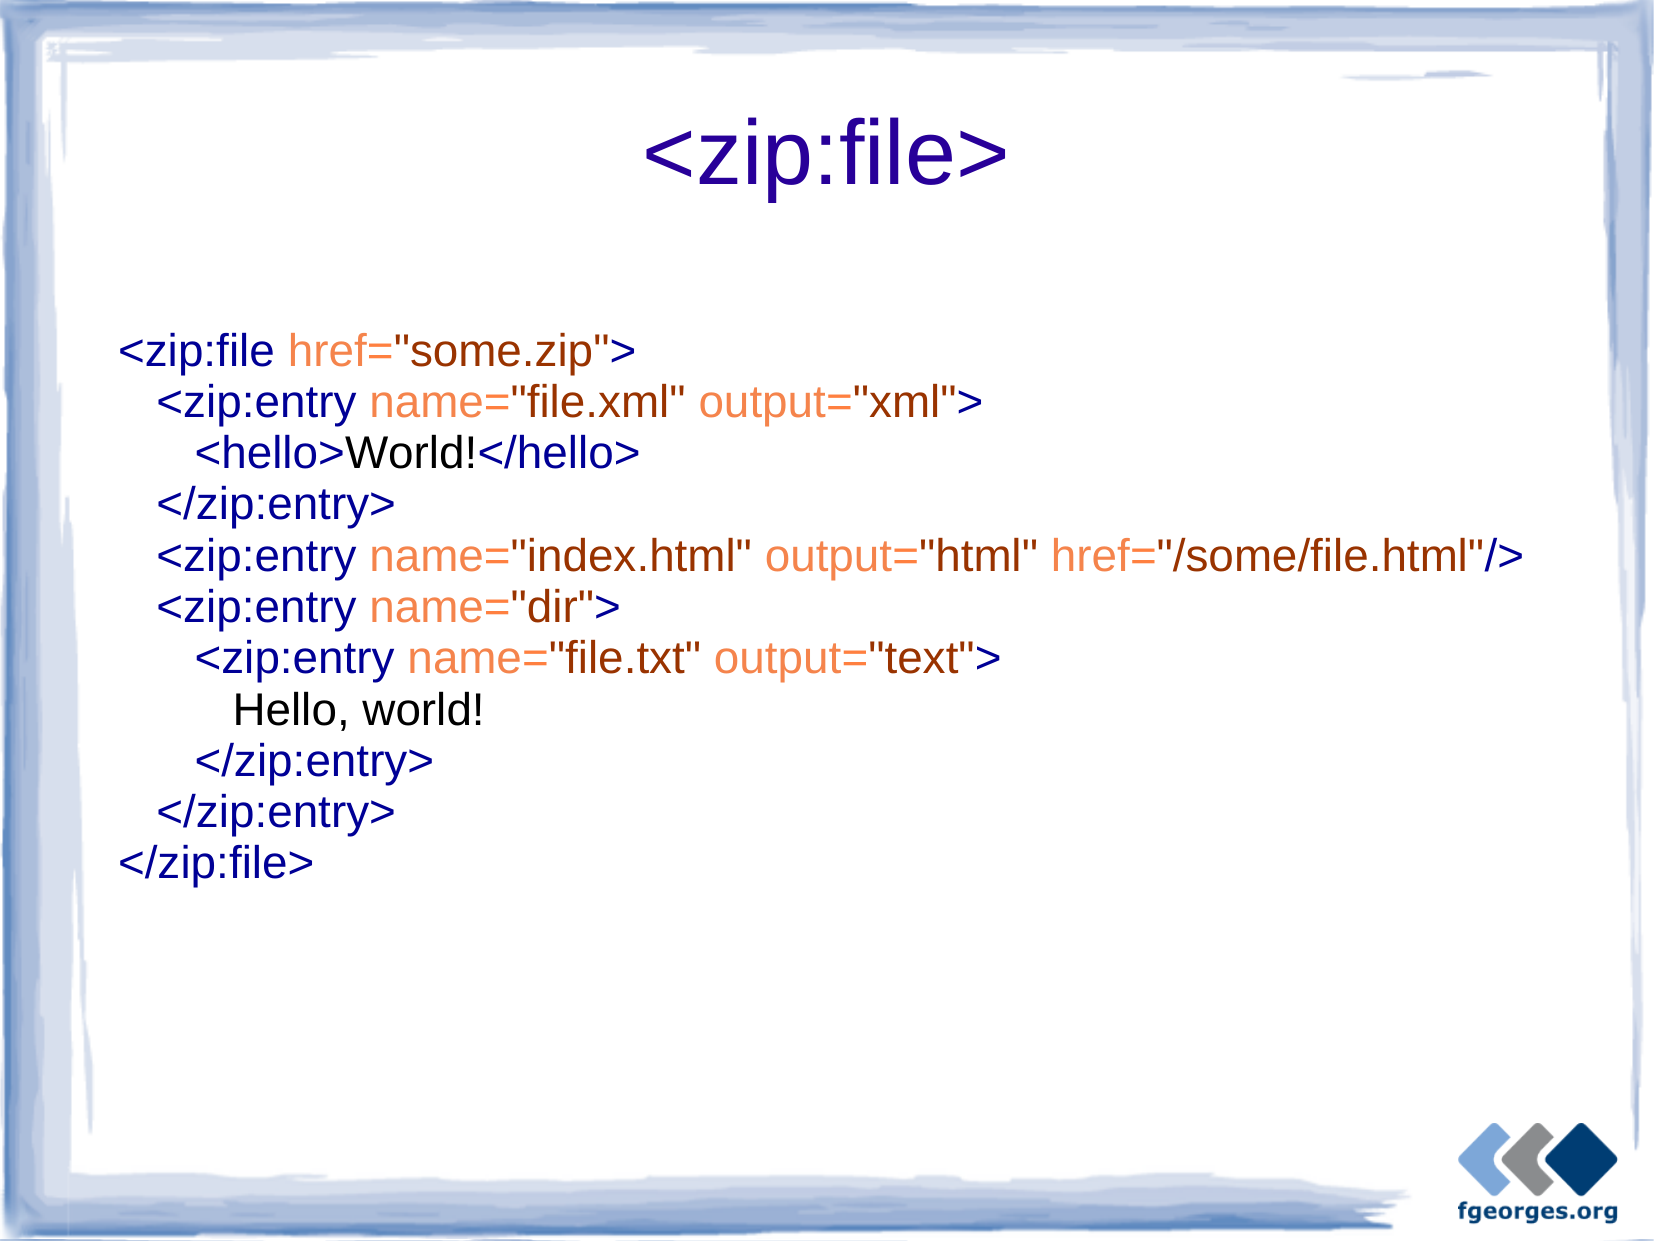

# <zip:file>
<zip:file href="some.zip">
 <zip:entry name="file.xml" output="xml">
 <hello>World!</hello>
 </zip:entry>
 <zip:entry name="index.html" output="html" href="/some/file.html"/>
 <zip:entry name="dir">
 <zip:entry name="file.txt" output="text">
 Hello, world!
 </zip:entry>
 </zip:entry>
</zip:file>